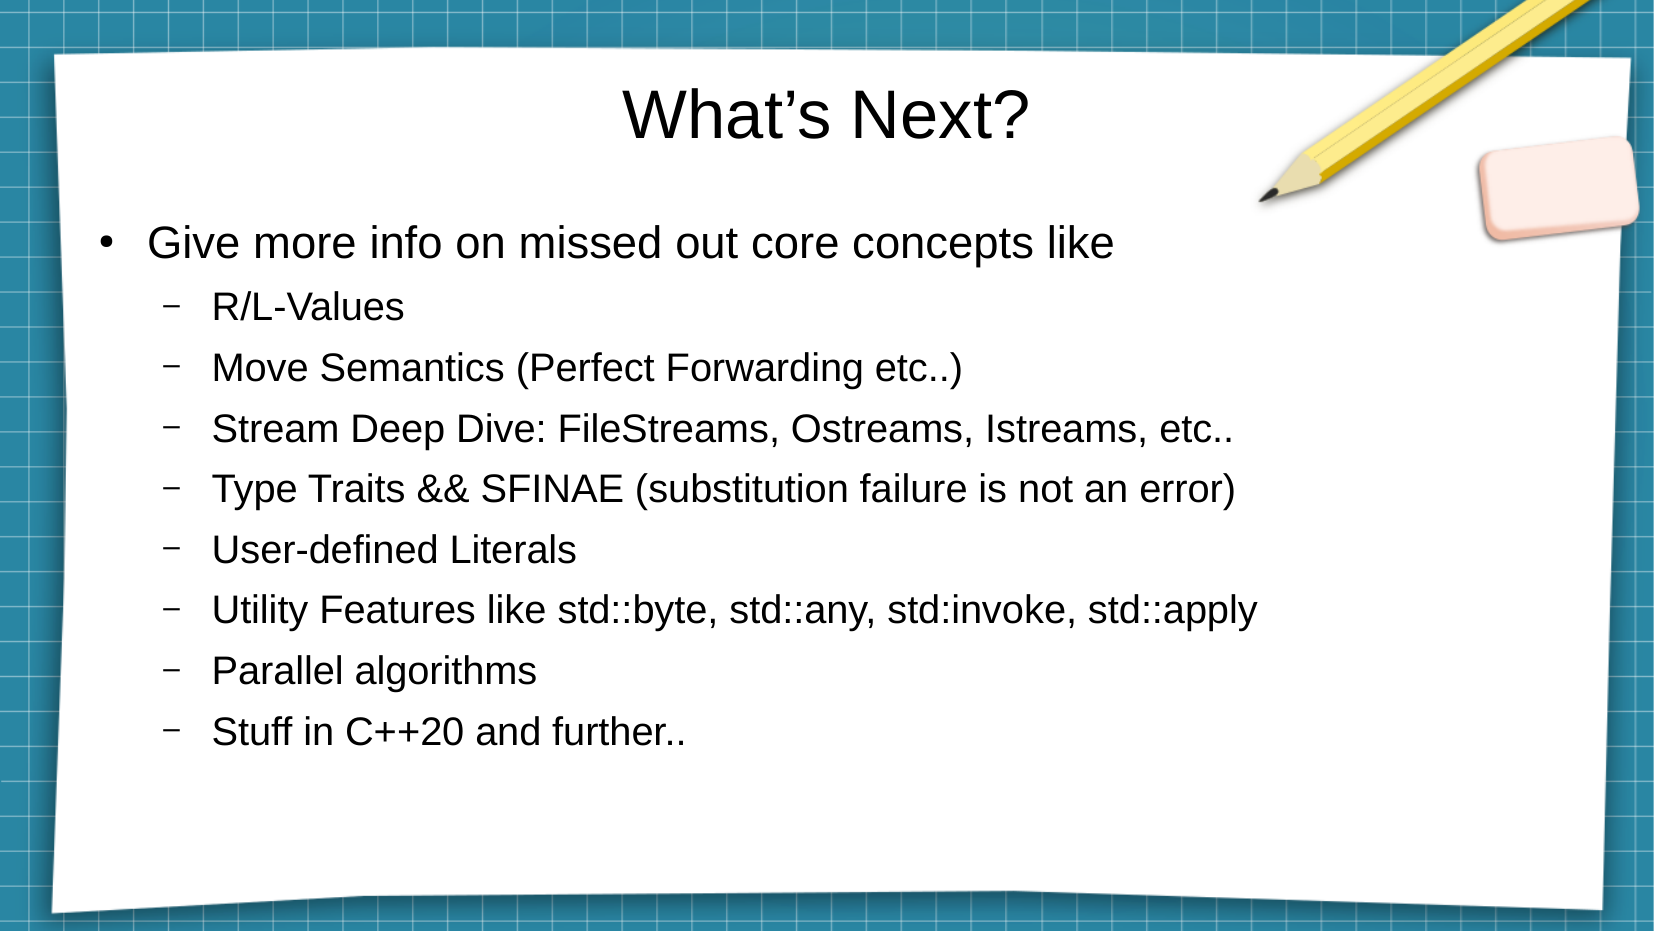

# What’s Next?
Give more info on missed out core concepts like
R/L-Values
Move Semantics (Perfect Forwarding etc..)
Stream Deep Dive: FileStreams, Ostreams, Istreams, etc..
Type Traits && SFINAE (substitution failure is not an error)
User-defined Literals
Utility Features like std::byte, std::any, std:invoke, std::apply
Parallel algorithms
Stuff in C++20 and further..